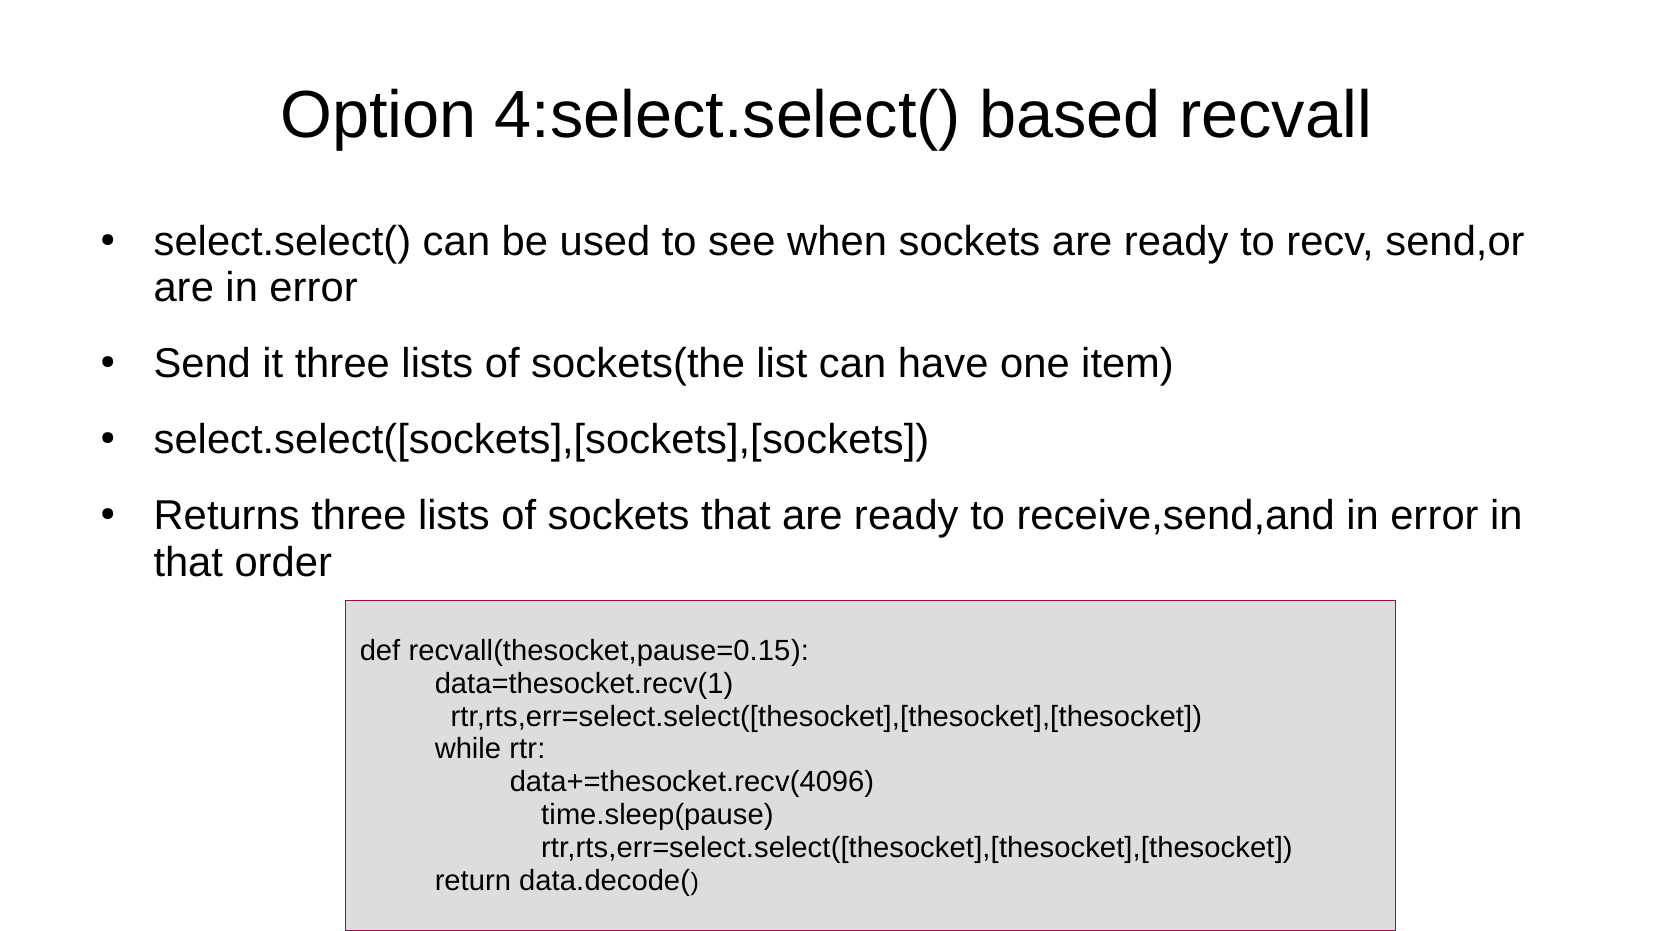

# Option 4:select.select() based recvall
select.select() can be used to see when sockets are ready to recv, send,or are in error
Send it three lists of sockets(the list can have one item)
select.select([sockets],[sockets],[sockets])
Returns three lists of sockets that are ready to receive,send,and in error in that order
def recvall(thesocket,pause=0.15):
	data=thesocket.recv(1)
 rtr,rts,err=select.select([thesocket],[thesocket],[thesocket])
	while rtr:
		data+=thesocket.recv(4096)
 time.sleep(pause)
 rtr,rts,err=select.select([thesocket],[thesocket],[thesocket])
	return data.decode()